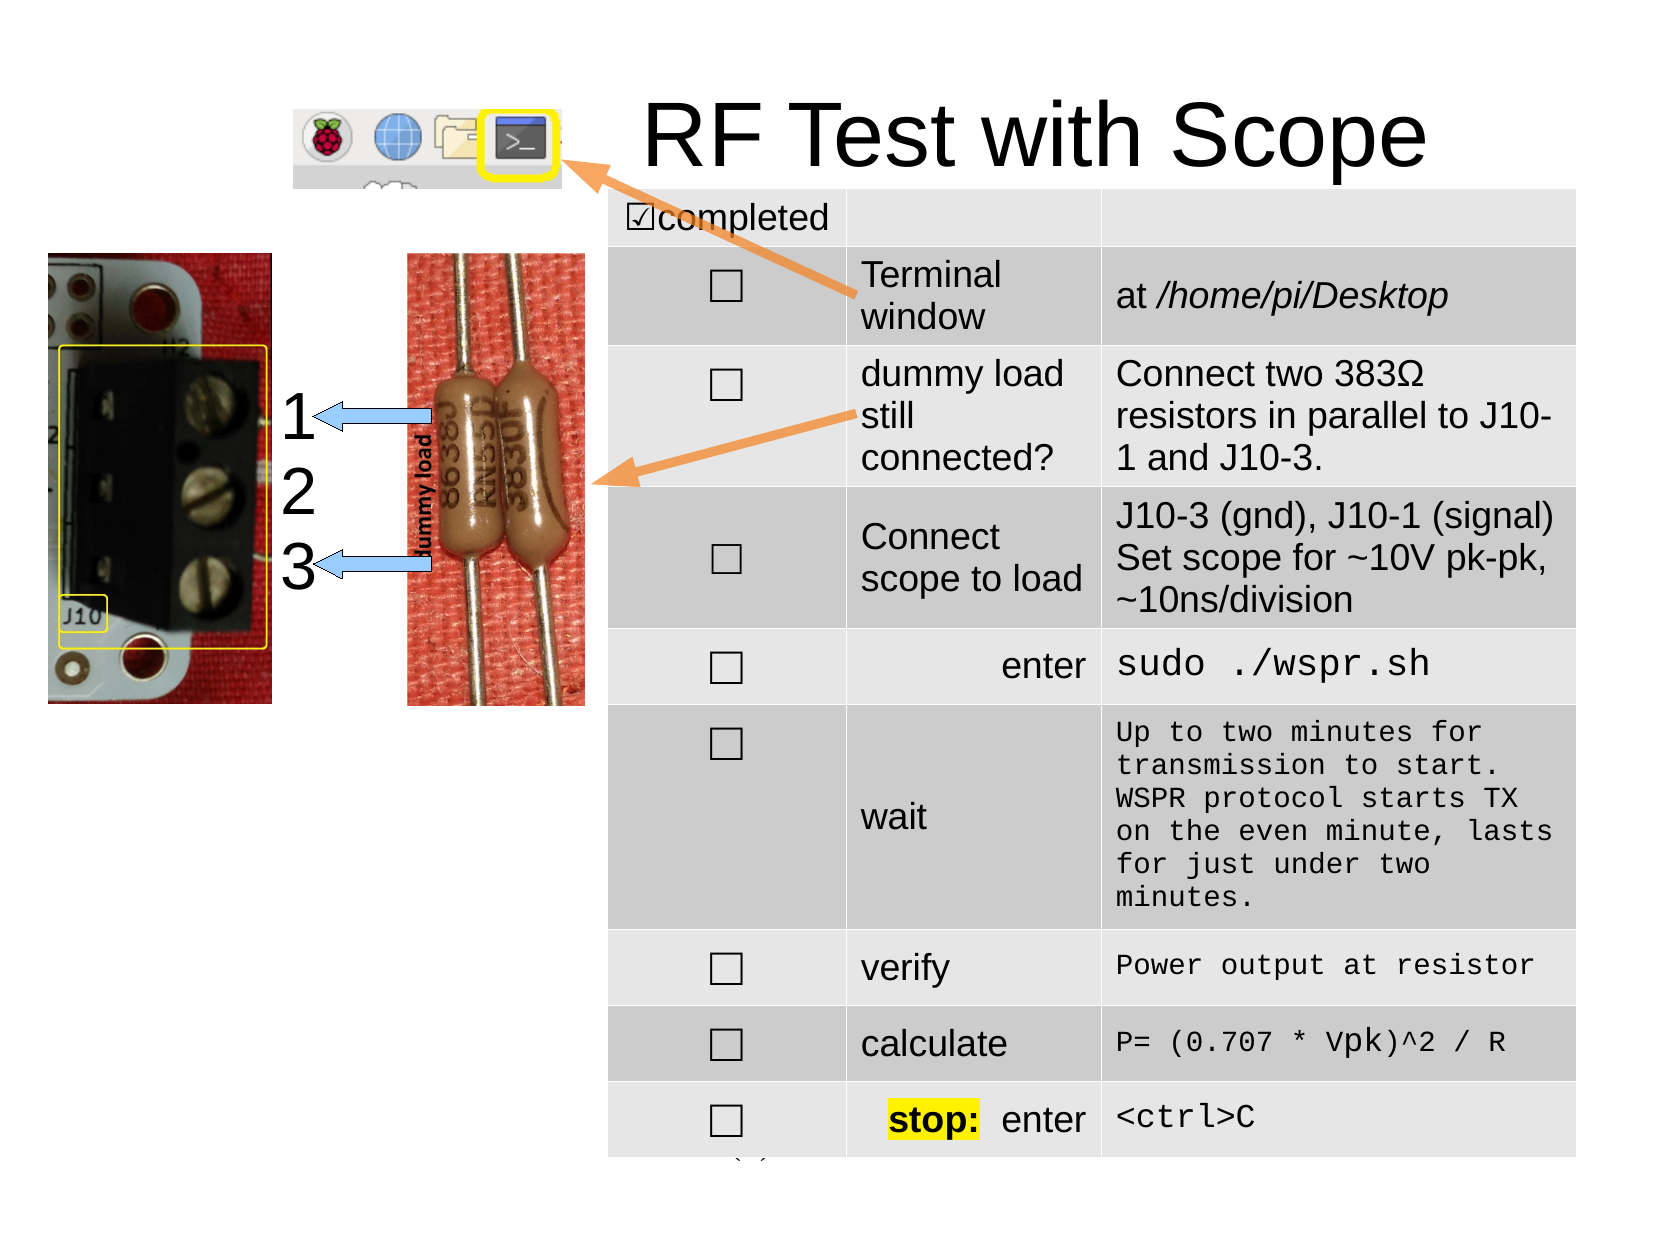

# RF Test with Scope
| ☑completed | | |
| --- | --- | --- |
| □ | Terminal window | at /home/pi/Desktop |
| □ | dummy load still connected? | Connect two 383Ω resistors in parallel to J10-1 and J10-3. |
| □ | Connect scope to load | J10-3 (gnd), J10-1 (signal) Set scope for ~10V pk-pk, ~10ns/division |
| □ | enter | sudo ./wspr.sh |
| □ | wait | Up to two minutes for transmission to start. WSPR protocol starts TX on the even minute, lasts for just under two minutes. |
| □ | verify | Power output at resistor |
| □ | calculate | P= (0.707 \* Vpk)^2 / R |
| □ | stop: enter | <ctrl>C |
1
2
3
(C)2019 AC8ES
17